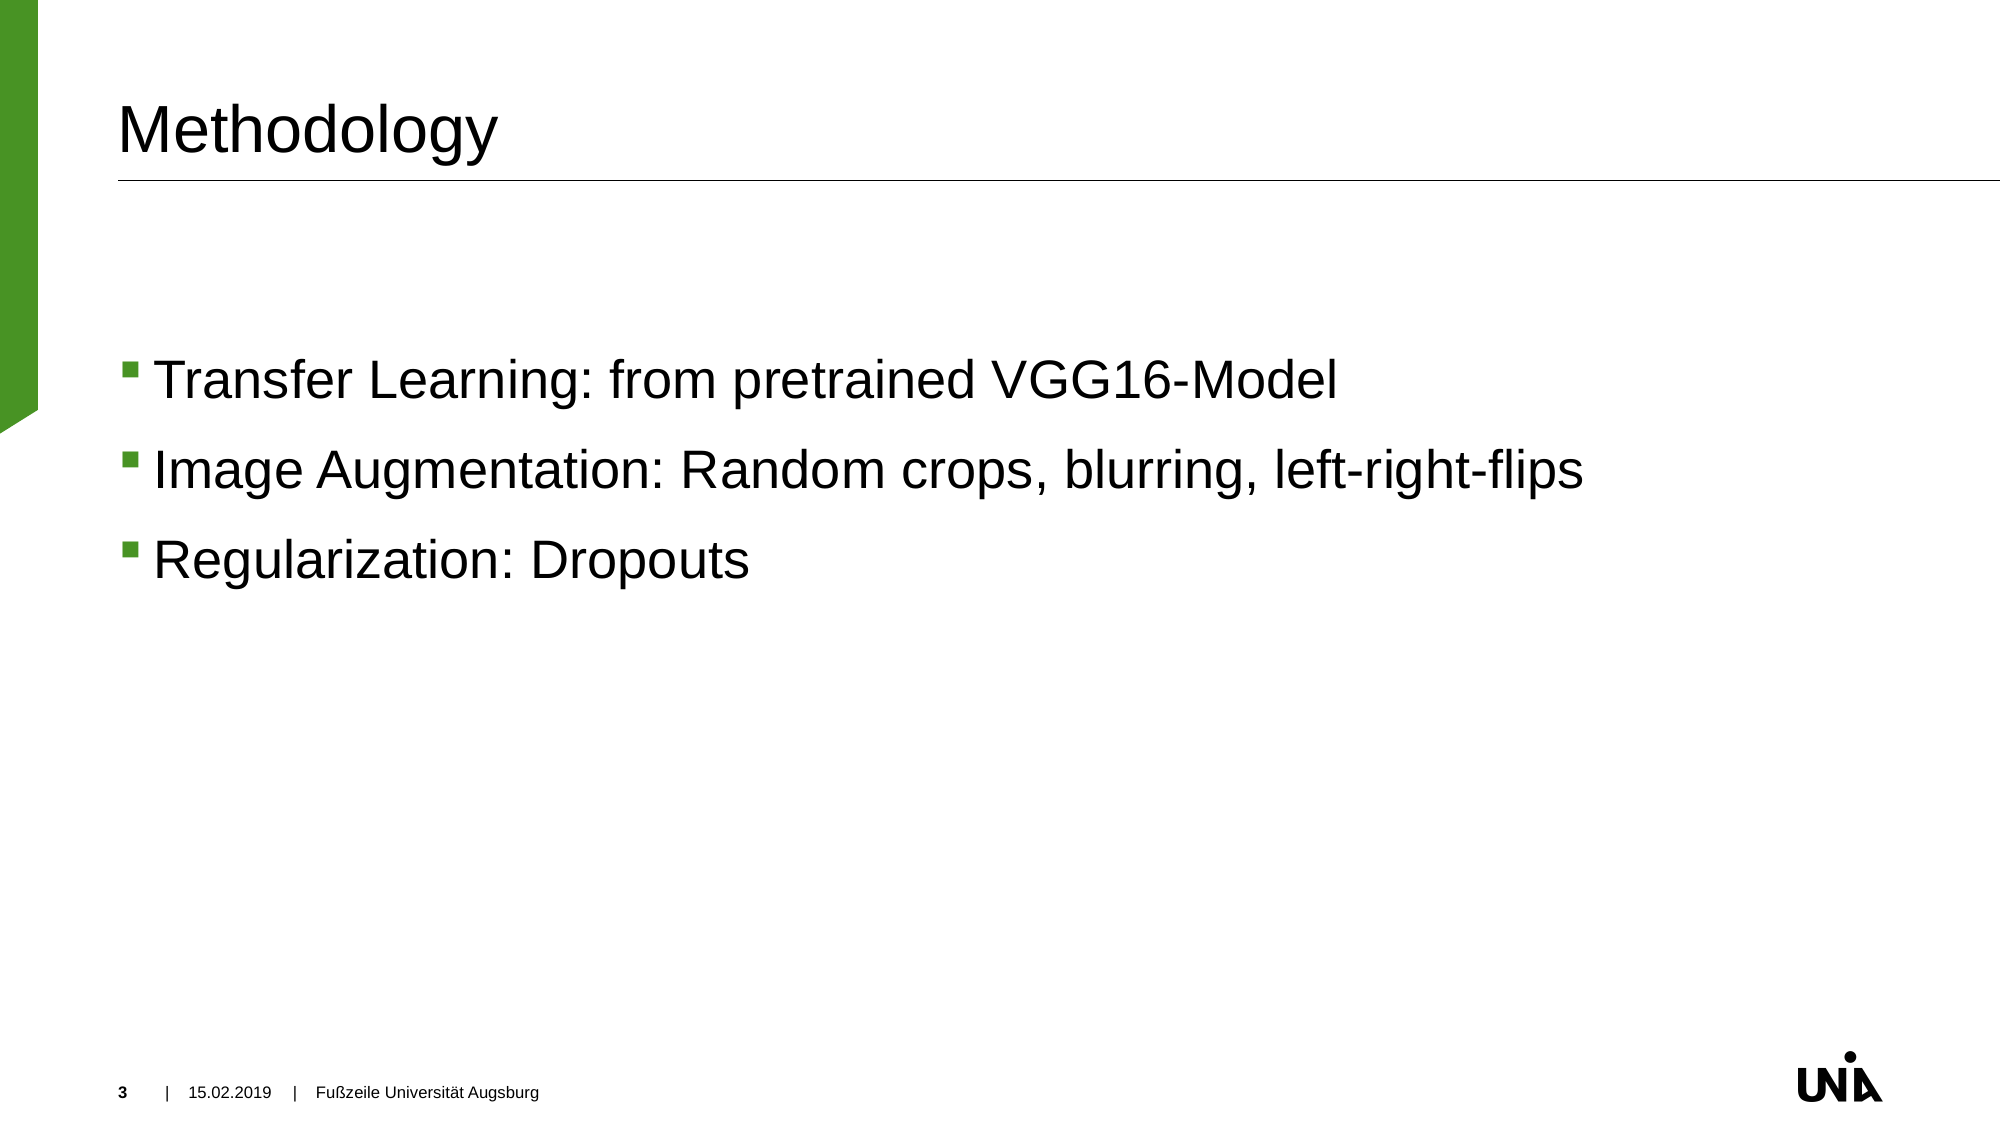

# Methodology
Transfer Learning: from pretrained VGG16-Model
Image Augmentation: Random crops, blurring, left-right-flips
Regularization: Dropouts
| 15.02.2019
| Fußzeile Universität Augsburg